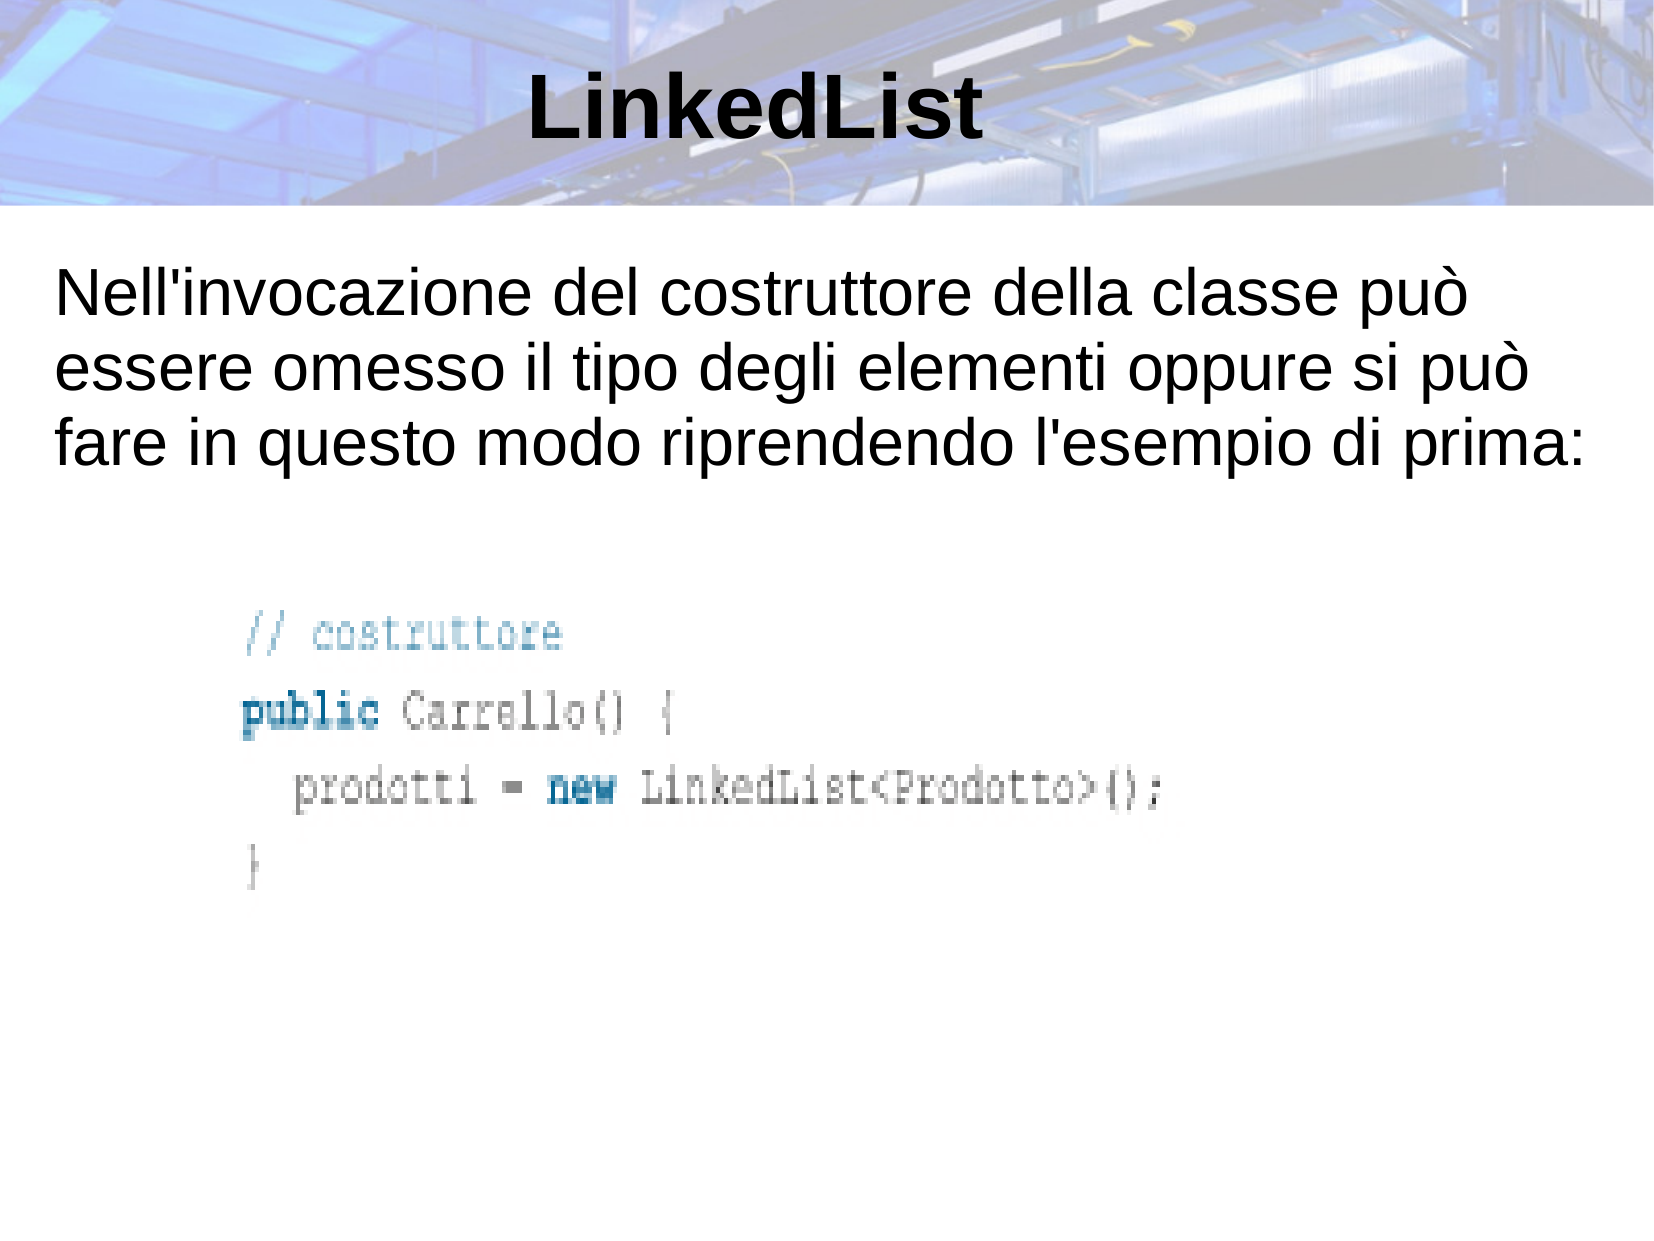

# LinkedList
Nell'invocazione del costruttore della classe può essere omesso il tipo degli elementi oppure si può fare in questo modo riprendendo l'esempio di prima: